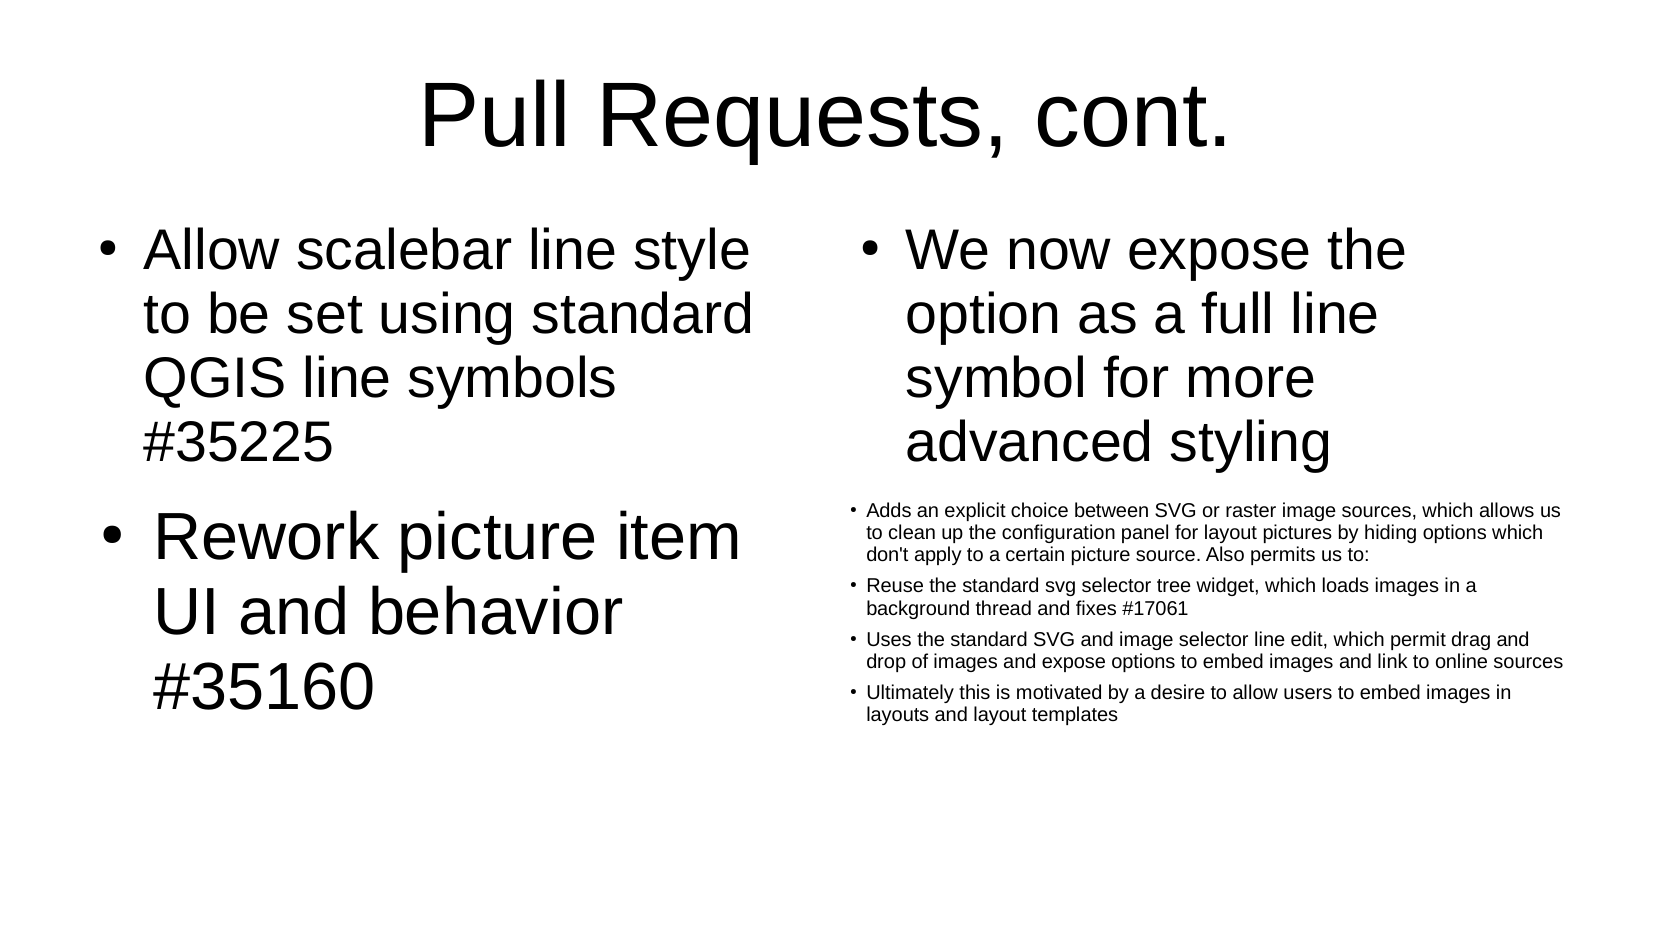

# Pull Requests, cont.
Allow scalebar line style to be set using standard QGIS line symbols #35225
We now expose the option as a full line symbol for more advanced styling
Rework picture item UI and behavior #35160
Adds an explicit choice between SVG or raster image sources, which allows us to clean up the configuration panel for layout pictures by hiding options which don't apply to a certain picture source. Also permits us to:
Reuse the standard svg selector tree widget, which loads images in a background thread and fixes #17061
Uses the standard SVG and image selector line edit, which permit drag and drop of images and expose options to embed images and link to online sources
Ultimately this is motivated by a desire to allow users to embed images in layouts and layout templates